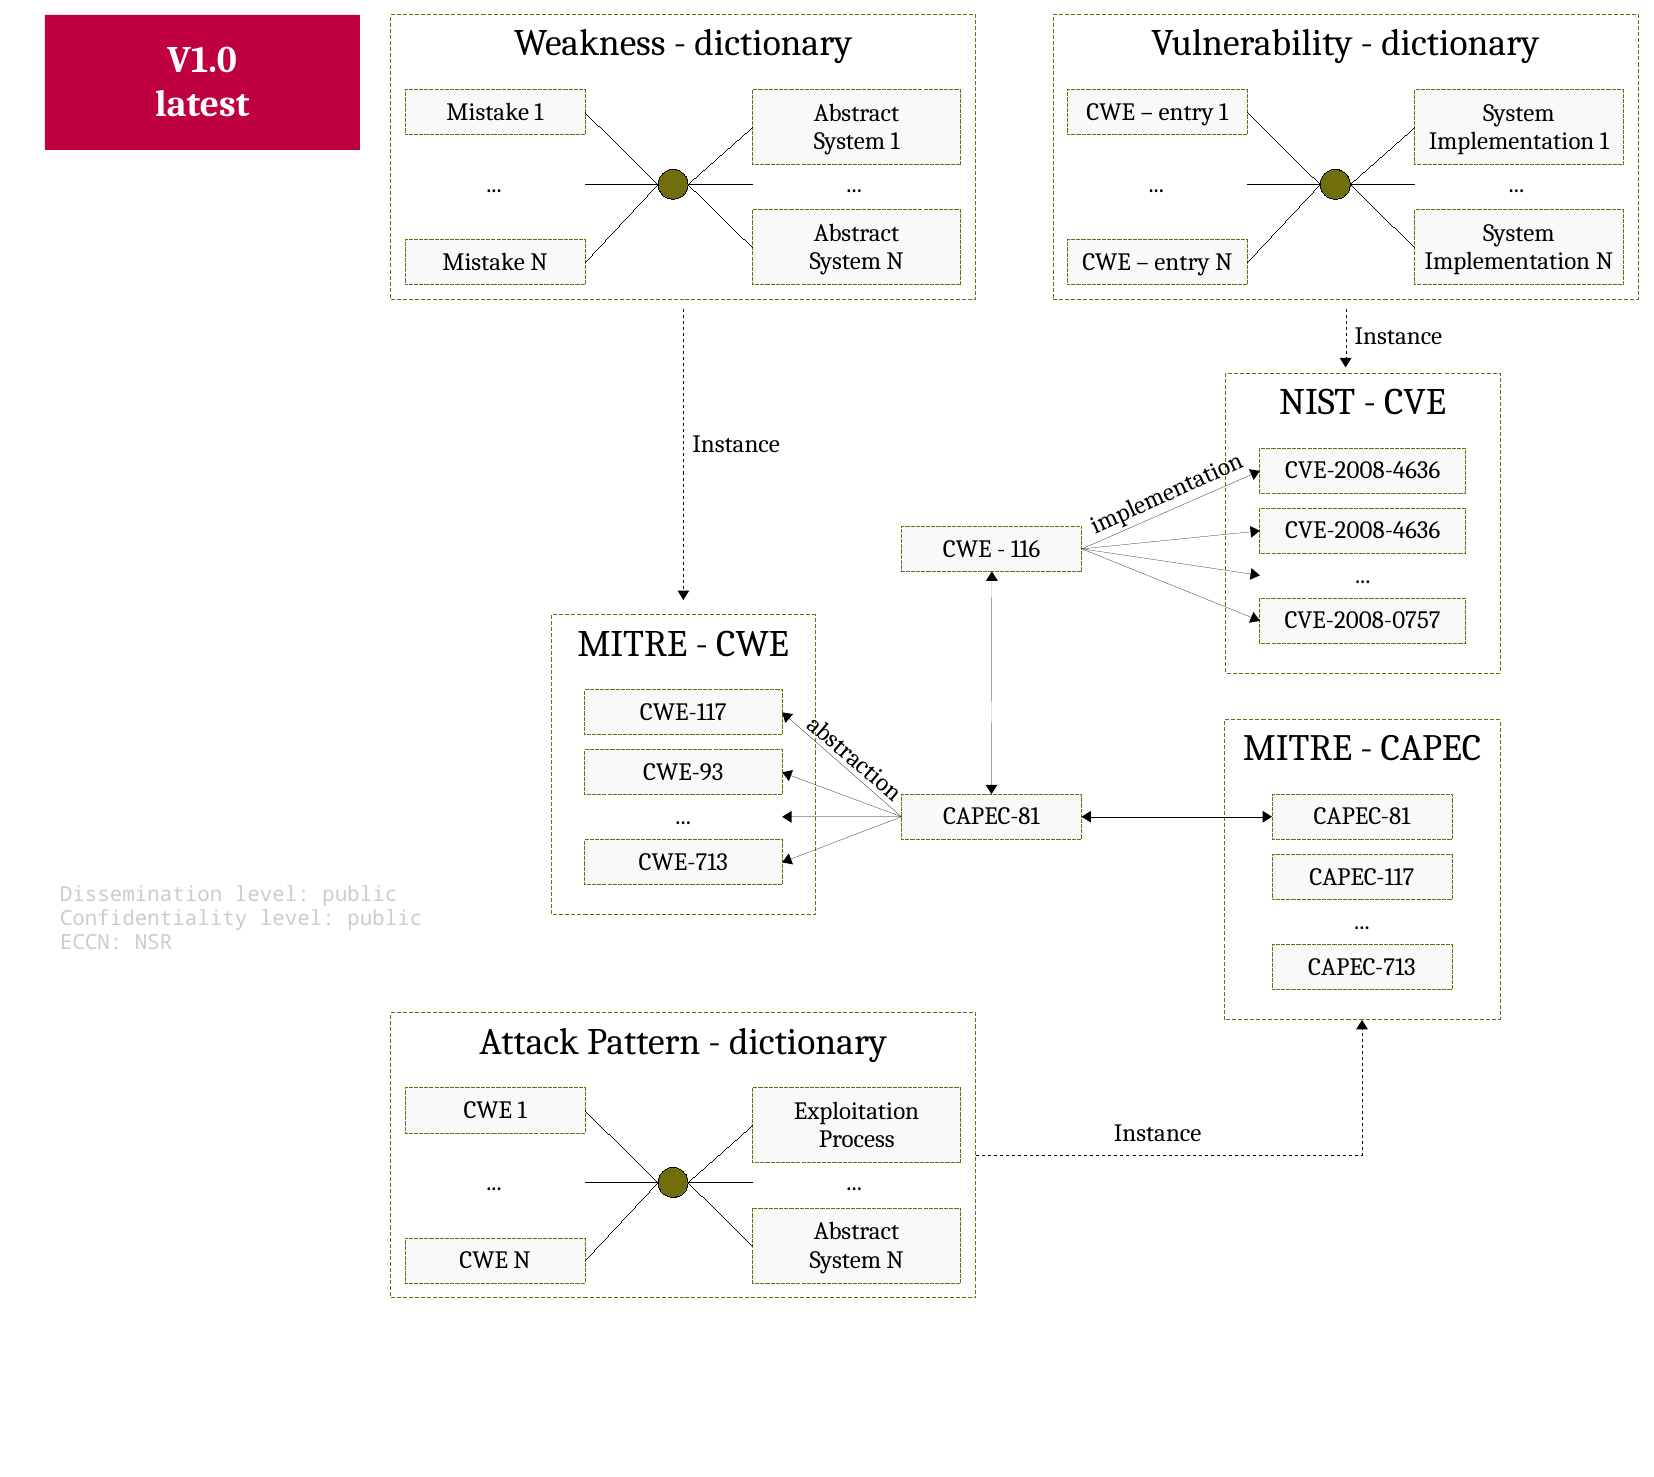

Weakness - dictionary
Mistake 1
Abstract
System 1
...
...
Abstract
System N
Mistake N
Vulnerability - dictionary
CWE – entry 1
System
Implementation 1
...
...
System
Implementation N
CWE – entry N
V1.0
latest
Instance
NIST - CVE
CVE-2008-4636
CVE-2008-4636
...
CVE-2008-0757
Instance
implementation
CWE - 116
MITRE - CWE
CWE-117
CWE-93
...
CWE-713
MITRE - CAPEC
abstraction
CAPEC-81
CAPEC-81
CAPEC-117
Dissemination level: public
Confidentiality level: public
ECCN: NSR
...
CAPEC-713
Attack Pattern - dictionary
CWE 1
Exploitation
Process
...
...
Abstract
System N
CWE N
Instance